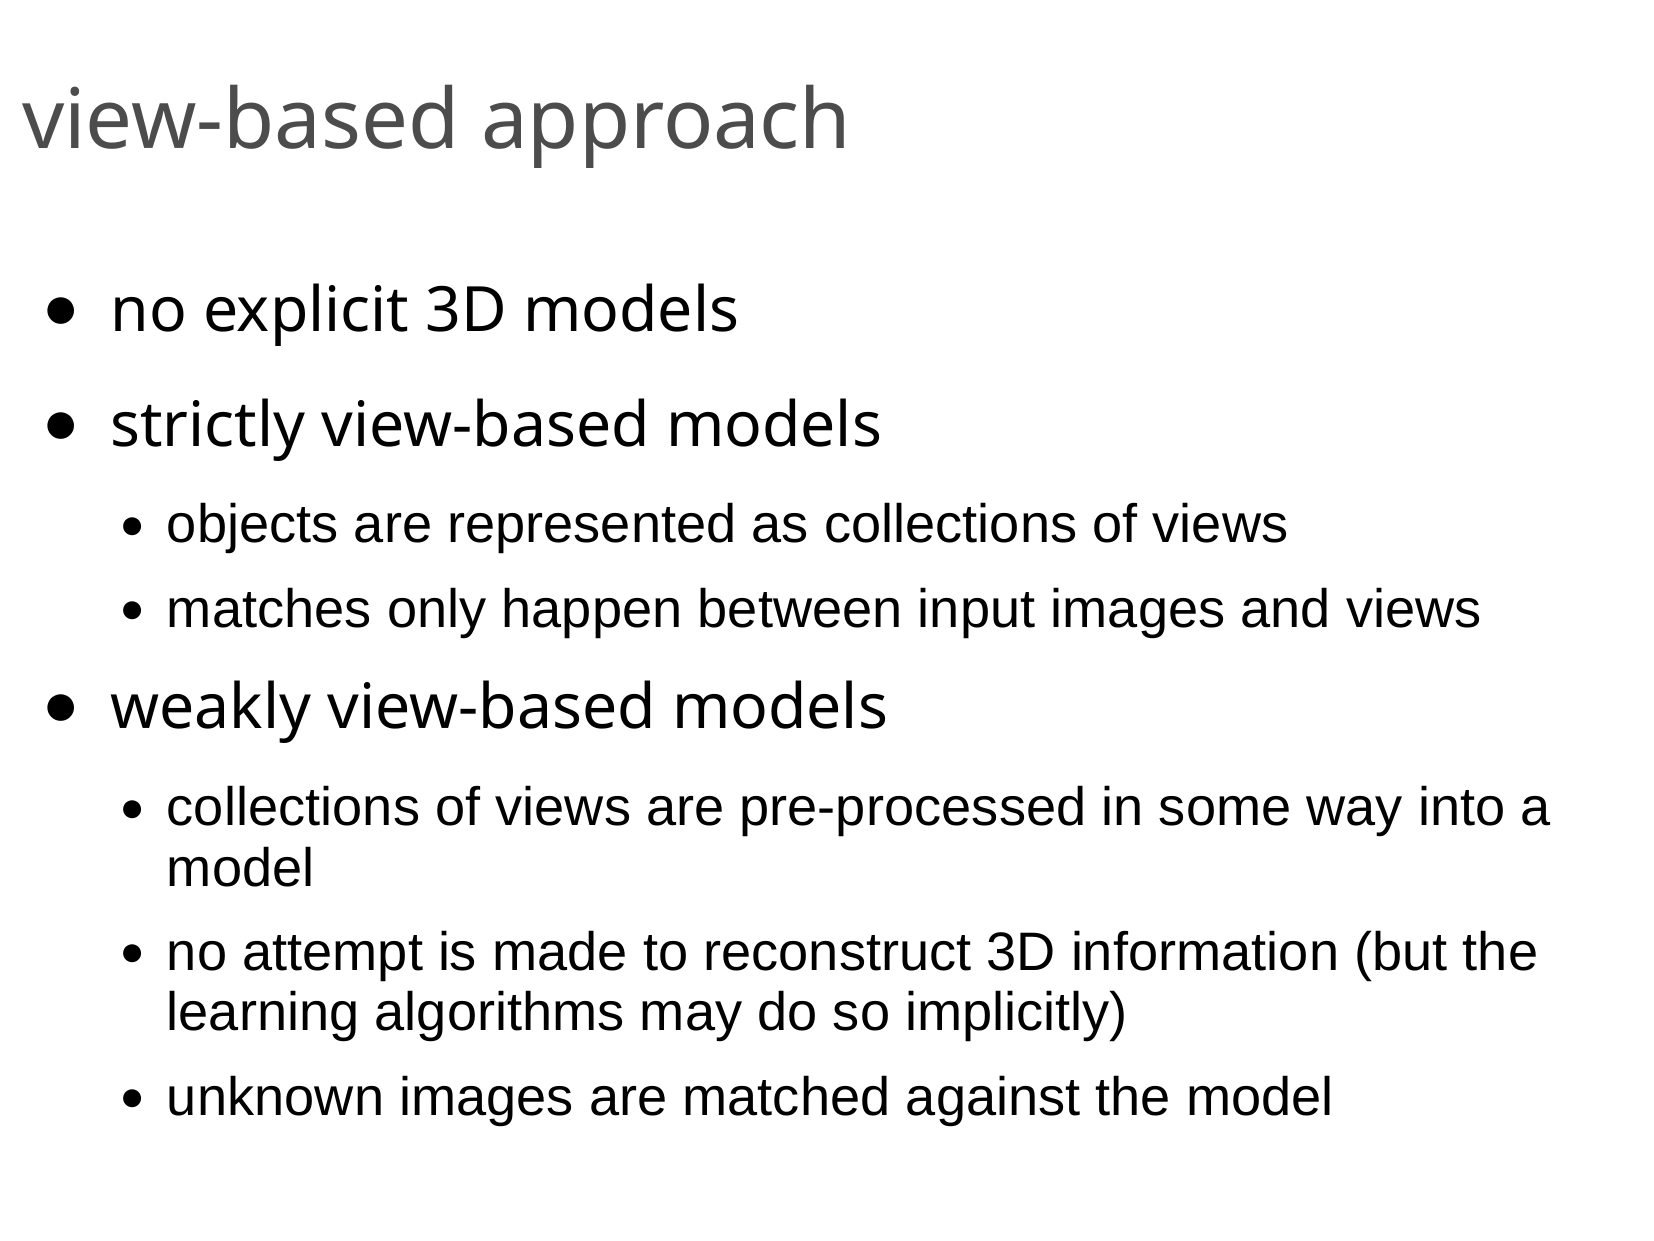

# view-based approach
no explicit 3D models
strictly view-based models
objects are represented as collections of views
matches only happen between input images and views
weakly view-based models
collections of views are pre-processed in some way into a model
no attempt is made to reconstruct 3D information (but the learning algorithms may do so implicitly)
unknown images are matched against the model